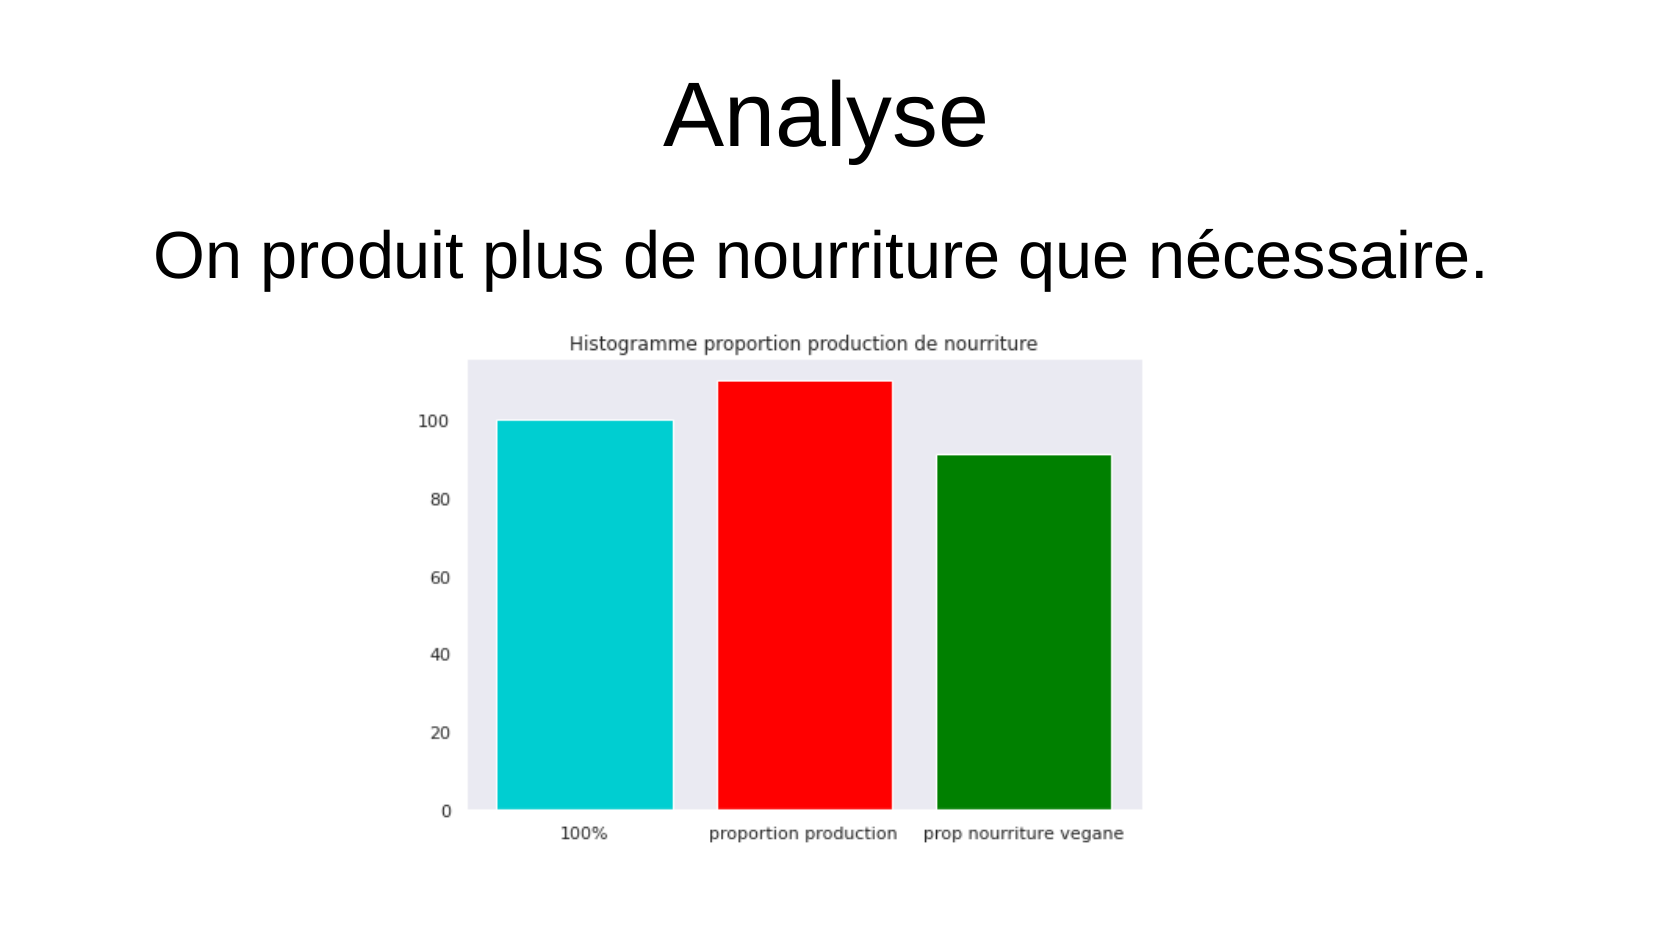

# Analyse
On produit plus de nourriture que nécessaire.